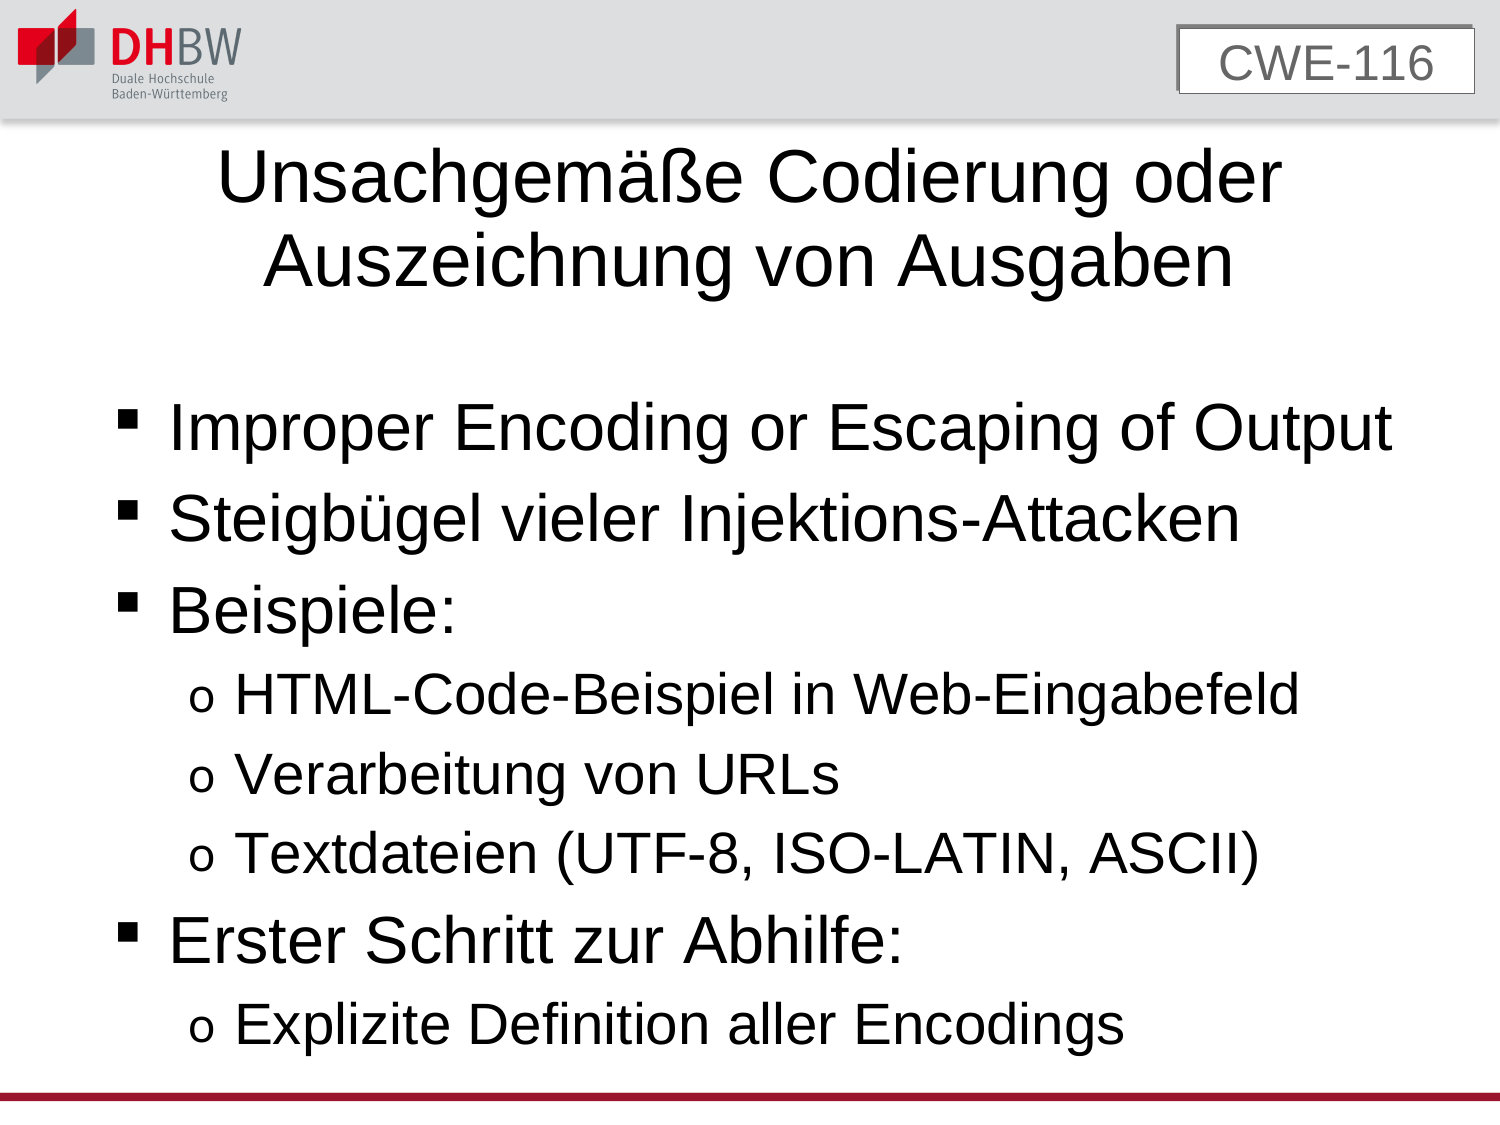

CWE-116
# Unsachgemäße Codierung oder Auszeichnung von Ausgaben
Improper Encoding or Escaping of Output
Steigbügel vieler Injektions-Attacken
Beispiele:
HTML-Code-Beispiel in Web-Eingabefeld
Verarbeitung von URLs
Textdateien (UTF-8, ISO-LATIN, ASCII)
Erster Schritt zur Abhilfe:
Explizite Definition aller Encodings